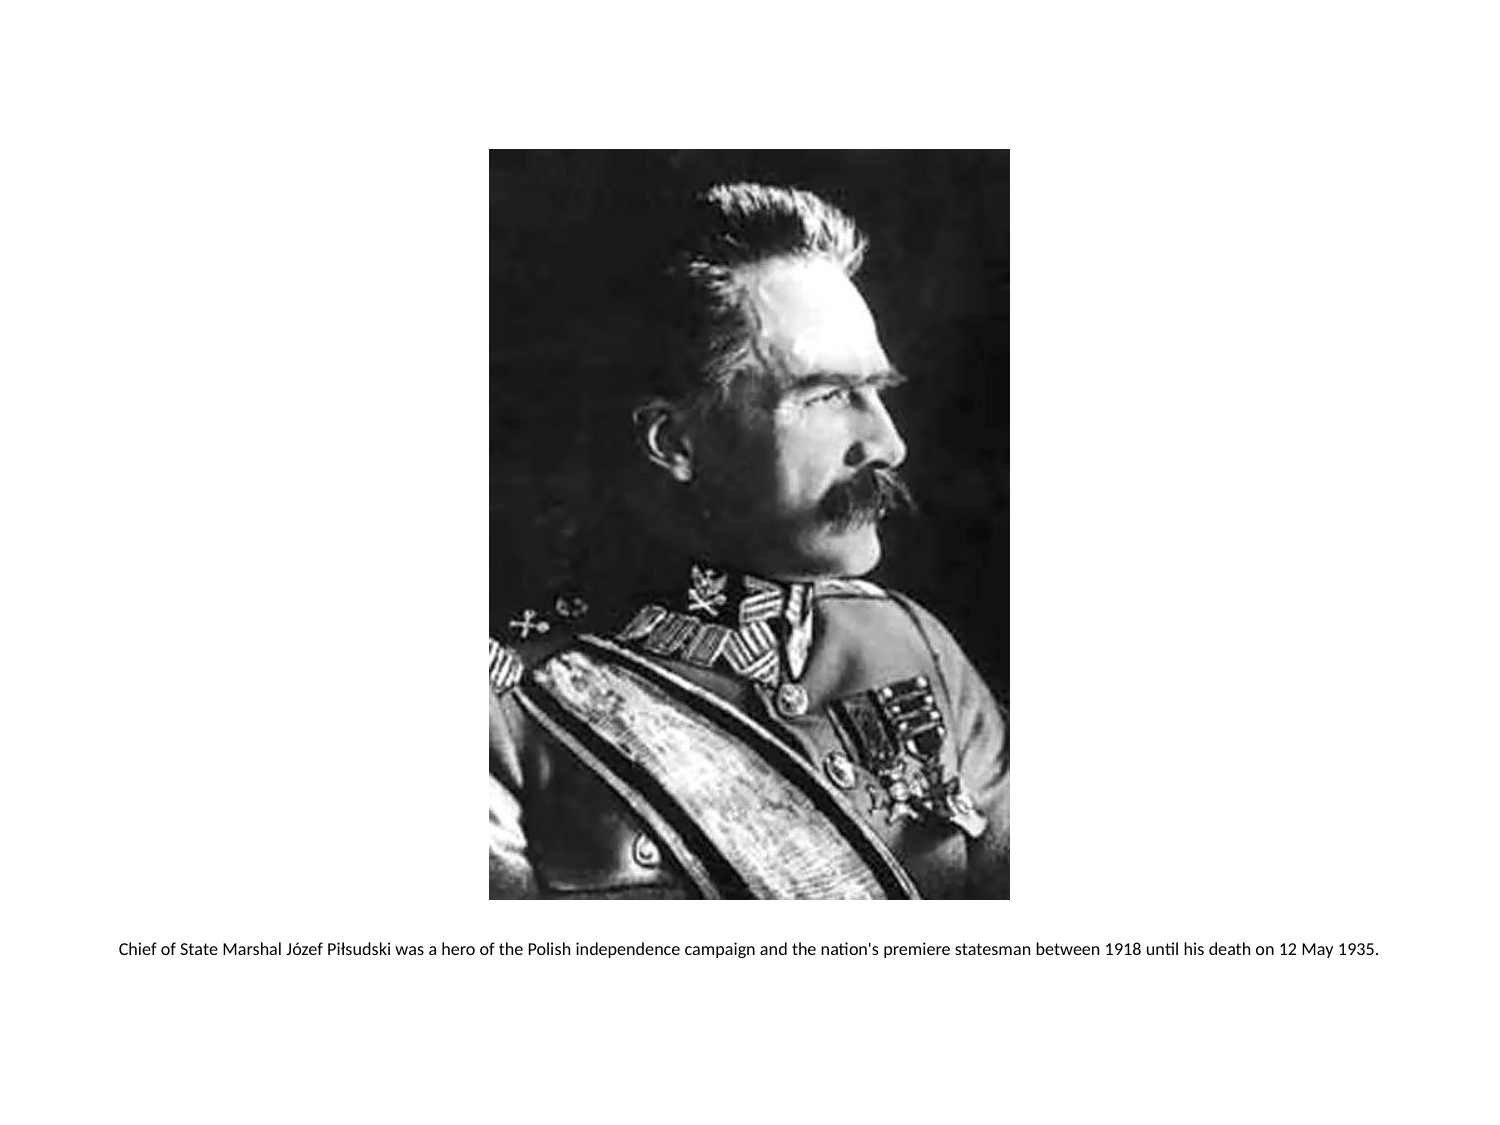

Chief of State Marshal Józef Piłsudski was a hero of the Polish independence campaign and the nation's premiere statesman between 1918 until his death on 12 May 1935.